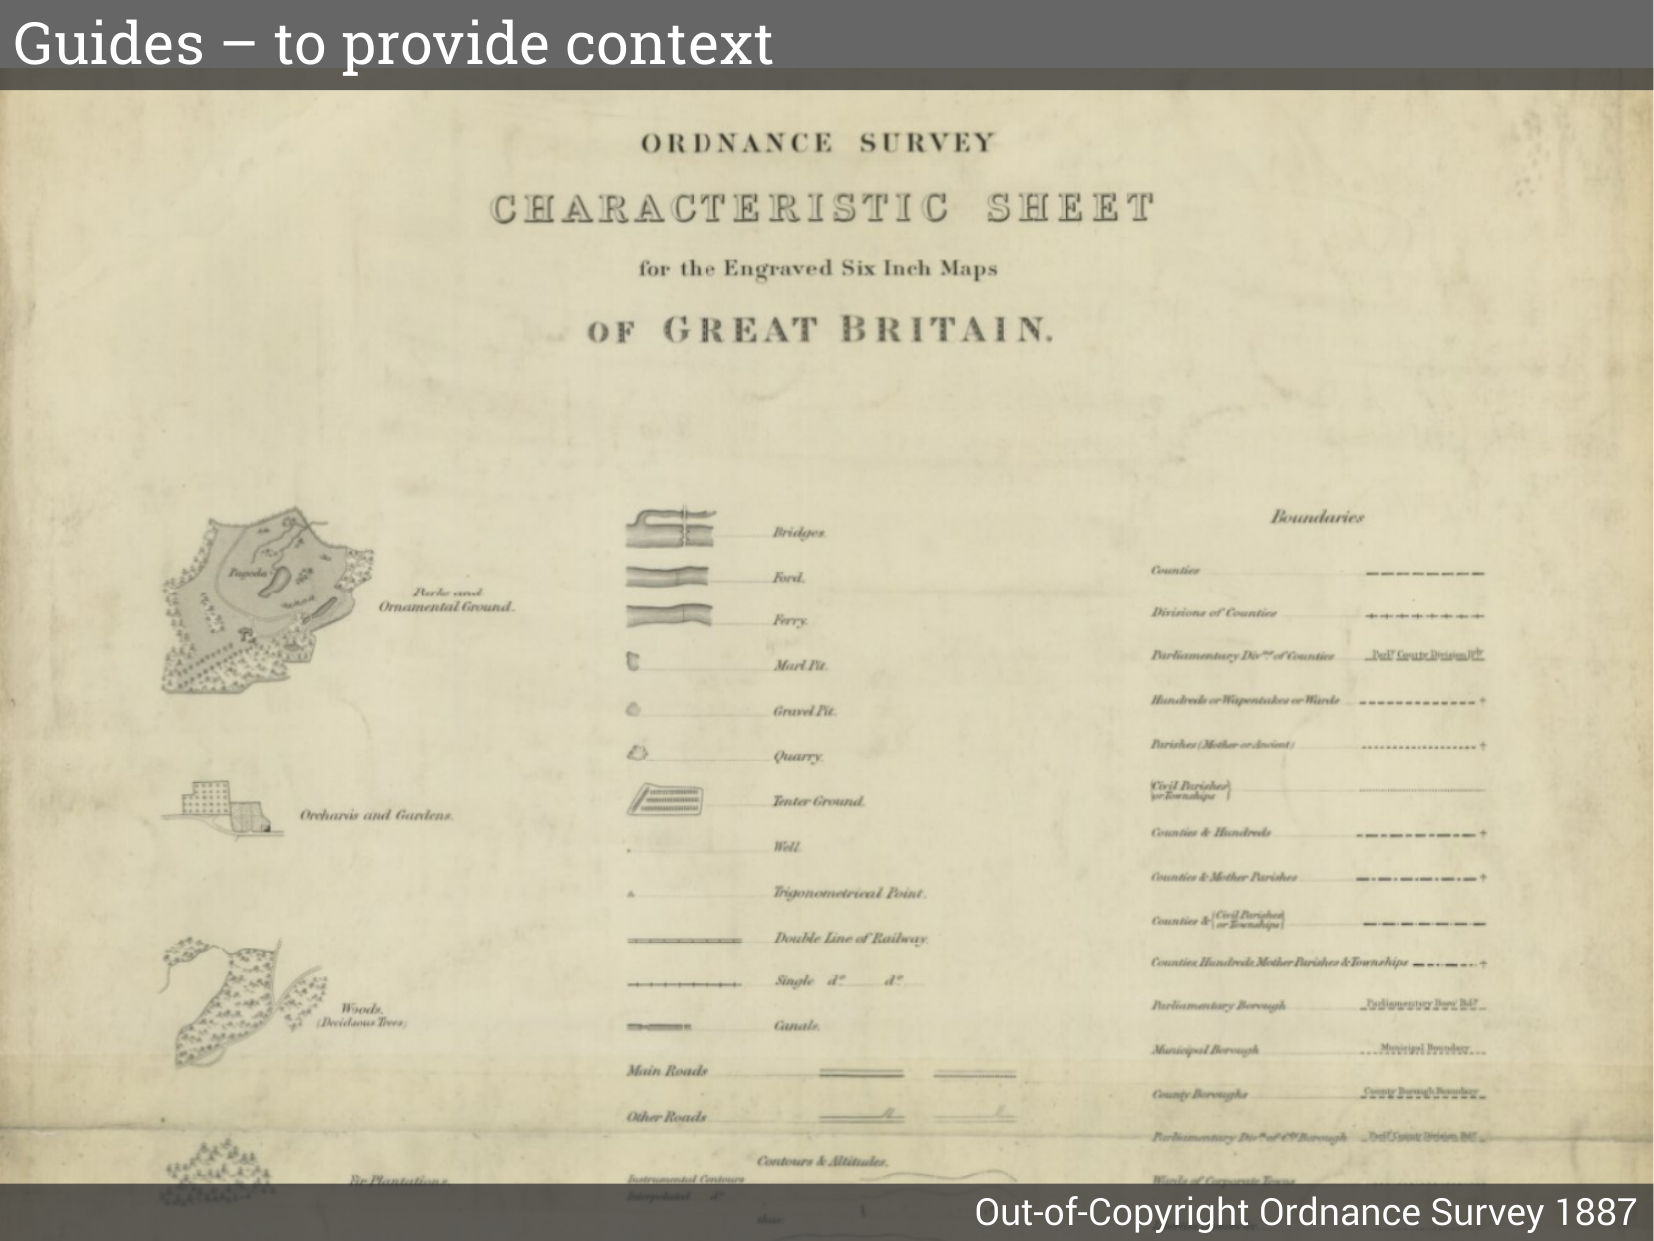

Guides – to provide context
Out-of-Copyright Ordnance Survey 1887